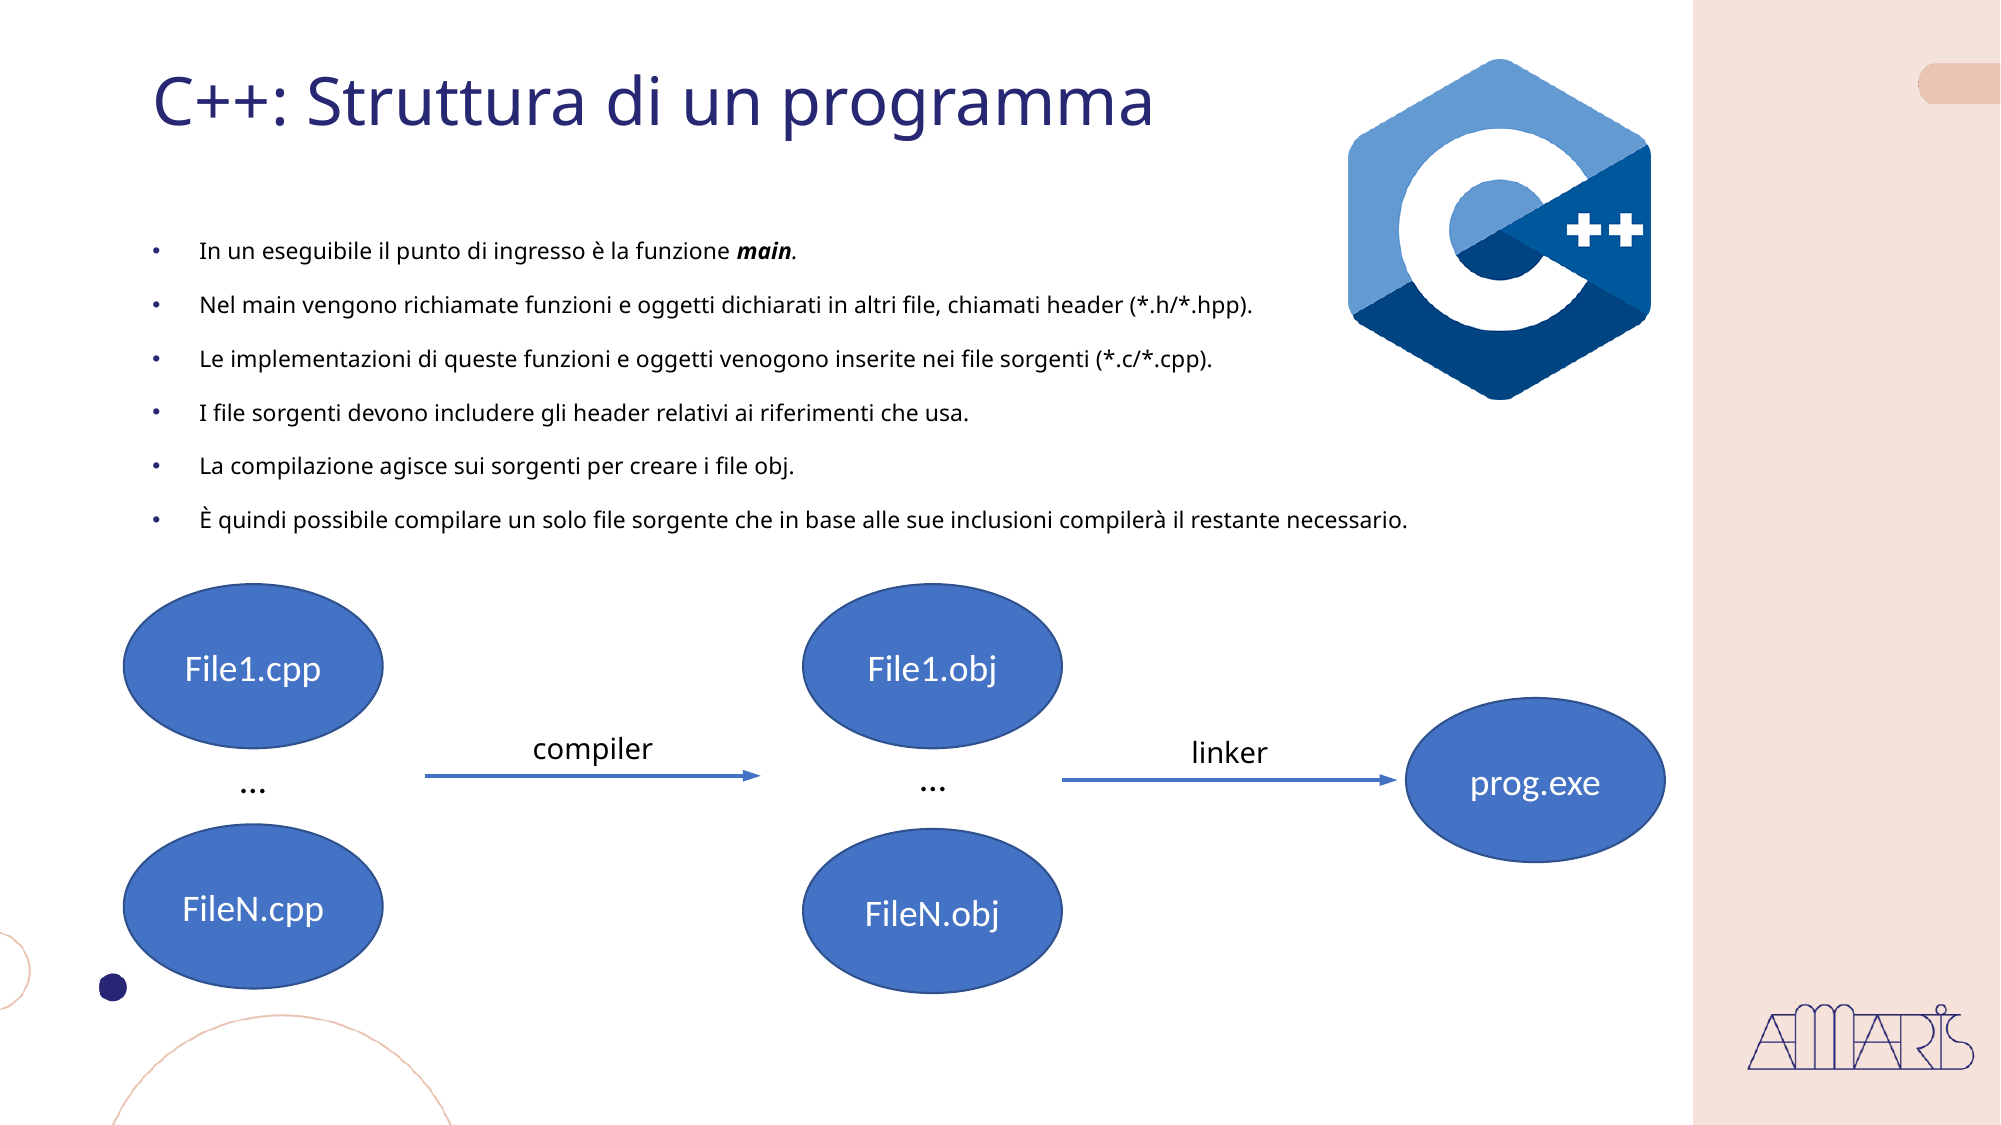

# C++: Struttura di un programma
In un eseguibile il punto di ingresso è la funzione main.
Nel main vengono richiamate funzioni e oggetti dichiarati in altri file, chiamati header (*.h/*.hpp).
Le implementazioni di queste funzioni e oggetti venogono inserite nei file sorgenti (*.c/*.cpp).
I file sorgenti devono includere gli header relativi ai riferimenti che usa.
La compilazione agisce sui sorgenti per creare i file obj.
È quindi possibile compilare un solo file sorgente che in base alle sue inclusioni compilerà il restante necessario.
File1.cpp
File1.obj
prog.exe
compiler
linker
…
…
FileN.cpp
FileN.obj